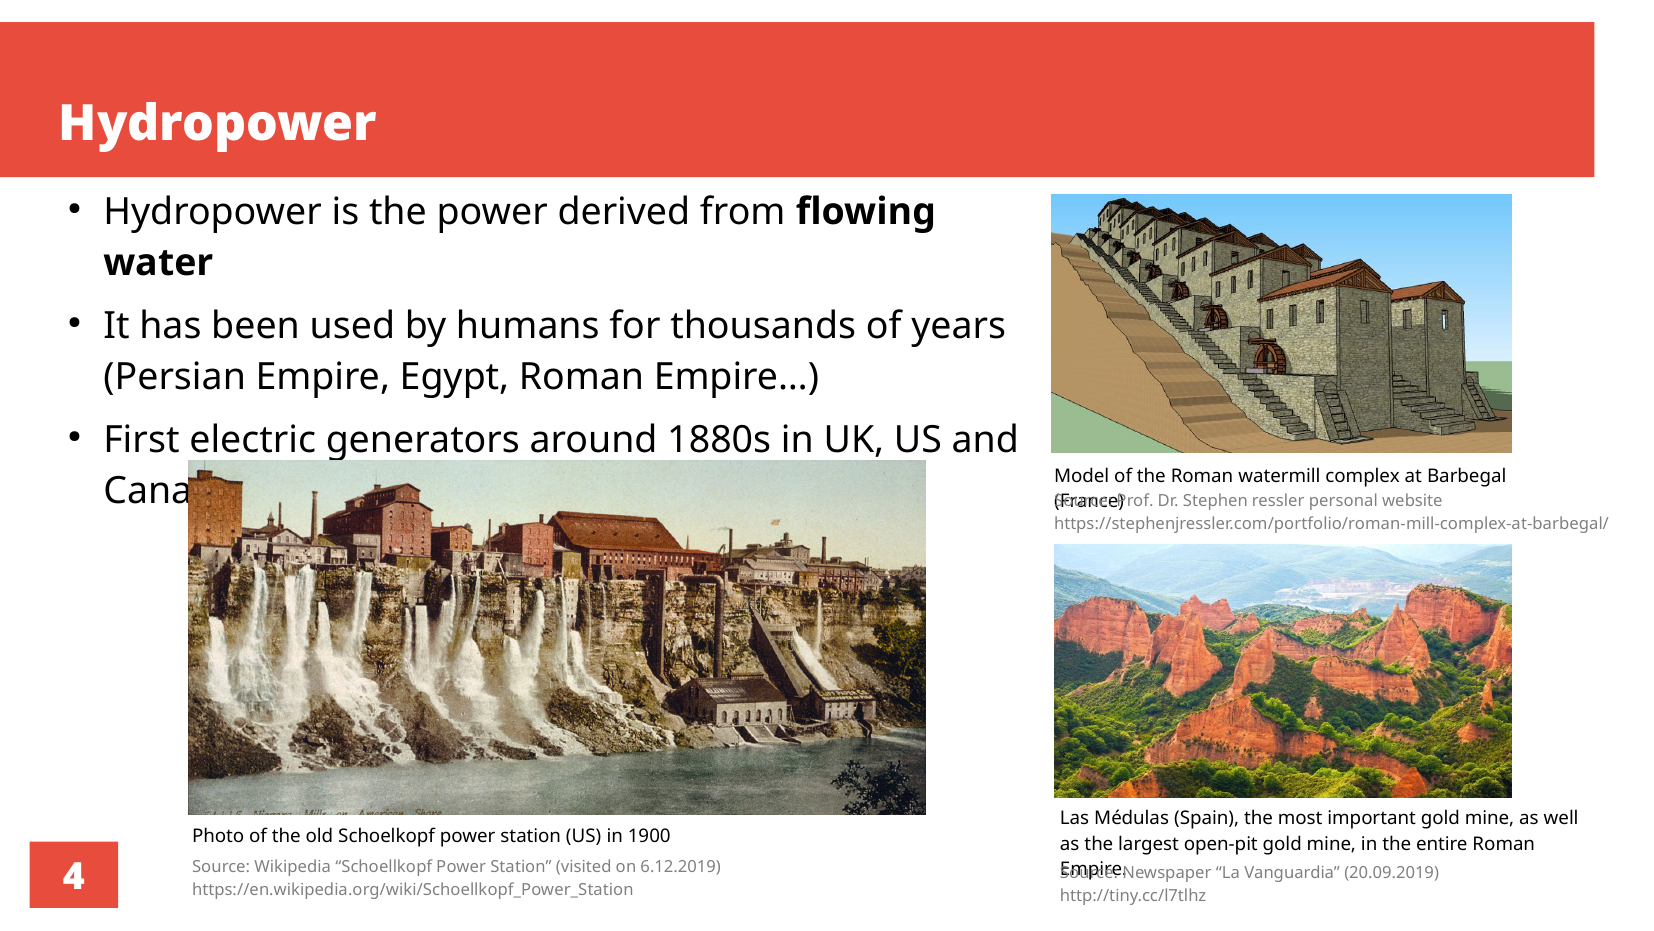

# Hydropower
Hydropower is the power derived from flowing water
It has been used by humans for thousands of years (Persian Empire, Egypt, Roman Empire…)
First electric generators around 1880s in UK, US and Canada
Model of the Roman watermill complex at Barbegal (France)
Source: Prof. Dr. Stephen ressler personal website
https://stephenjressler.com/portfolio/roman-mill-complex-at-barbegal/
Photo of the old Schoelkopf power station (US) in 1900
Source: Wikipedia “Schoellkopf Power Station” (visited on 6.12.2019)
https://en.wikipedia.org/wiki/Schoellkopf_Power_Station
Las Médulas (Spain), the most important gold mine, as well as the largest open-pit gold mine, in the entire Roman Empire.
Source: Newspaper “La Vanguardia” (20.09.2019)
http://tiny.cc/l7tlhz
4